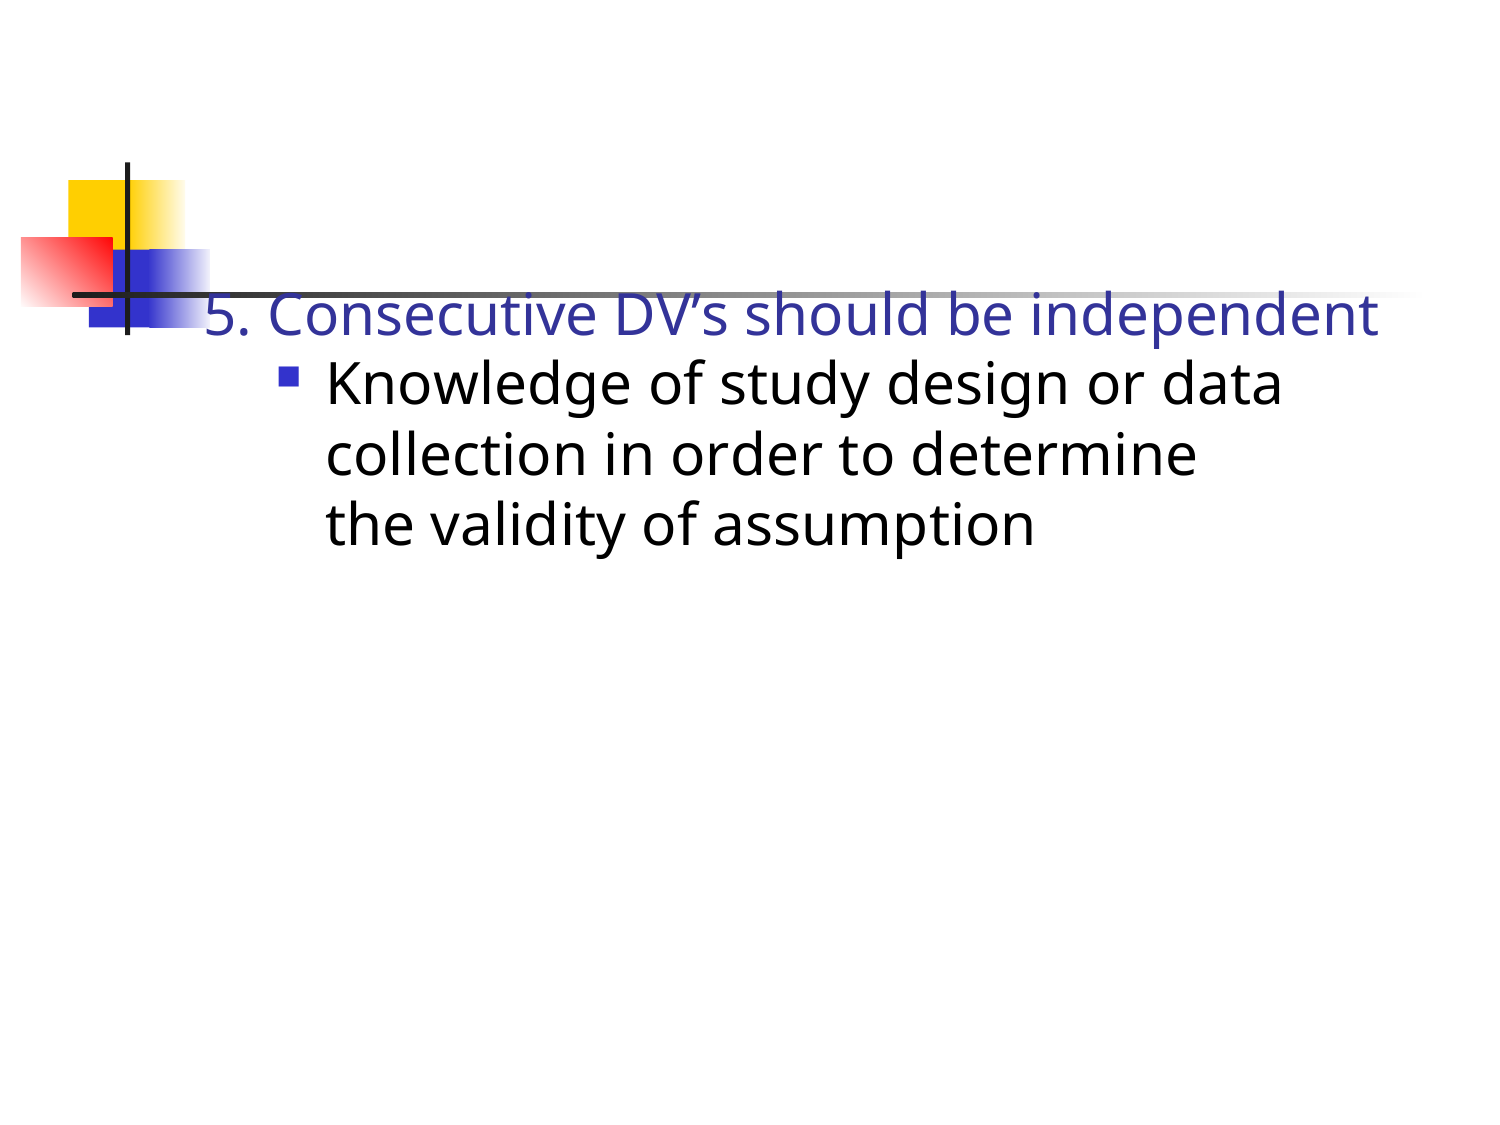

# 5. Consecutive DV’s should be independent
Knowledge of study design or data collection in order to determine the validity of assumption